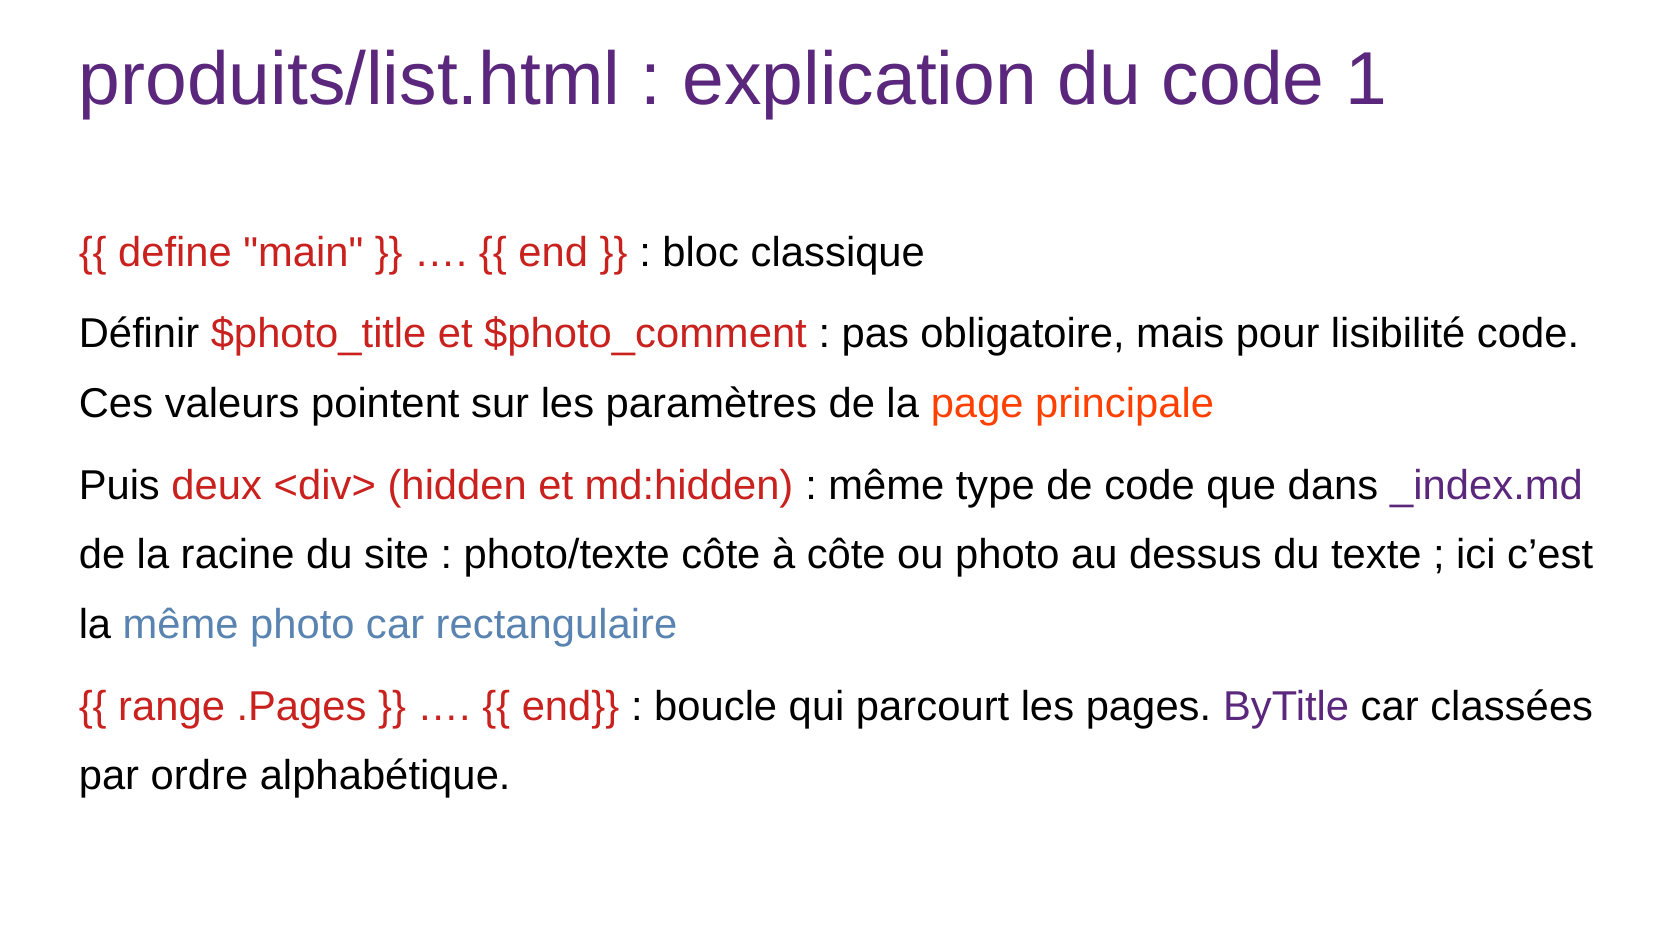

# produits/list.html : explication du code 1
{{ define "main" }} …. {{ end }} : bloc classique
Définir $photo_title et $photo_comment : pas obligatoire, mais pour lisibilité code. Ces valeurs pointent sur les paramètres de la page principale
Puis deux <div> (hidden et md:hidden) : même type de code que dans _index.md de la racine du site : photo/texte côte à côte ou photo au dessus du texte ; ici c’est la même photo car rectangulaire
{{ range .Pages }} …. {{ end}} : boucle qui parcourt les pages. ByTitle car classées par ordre alphabétique.